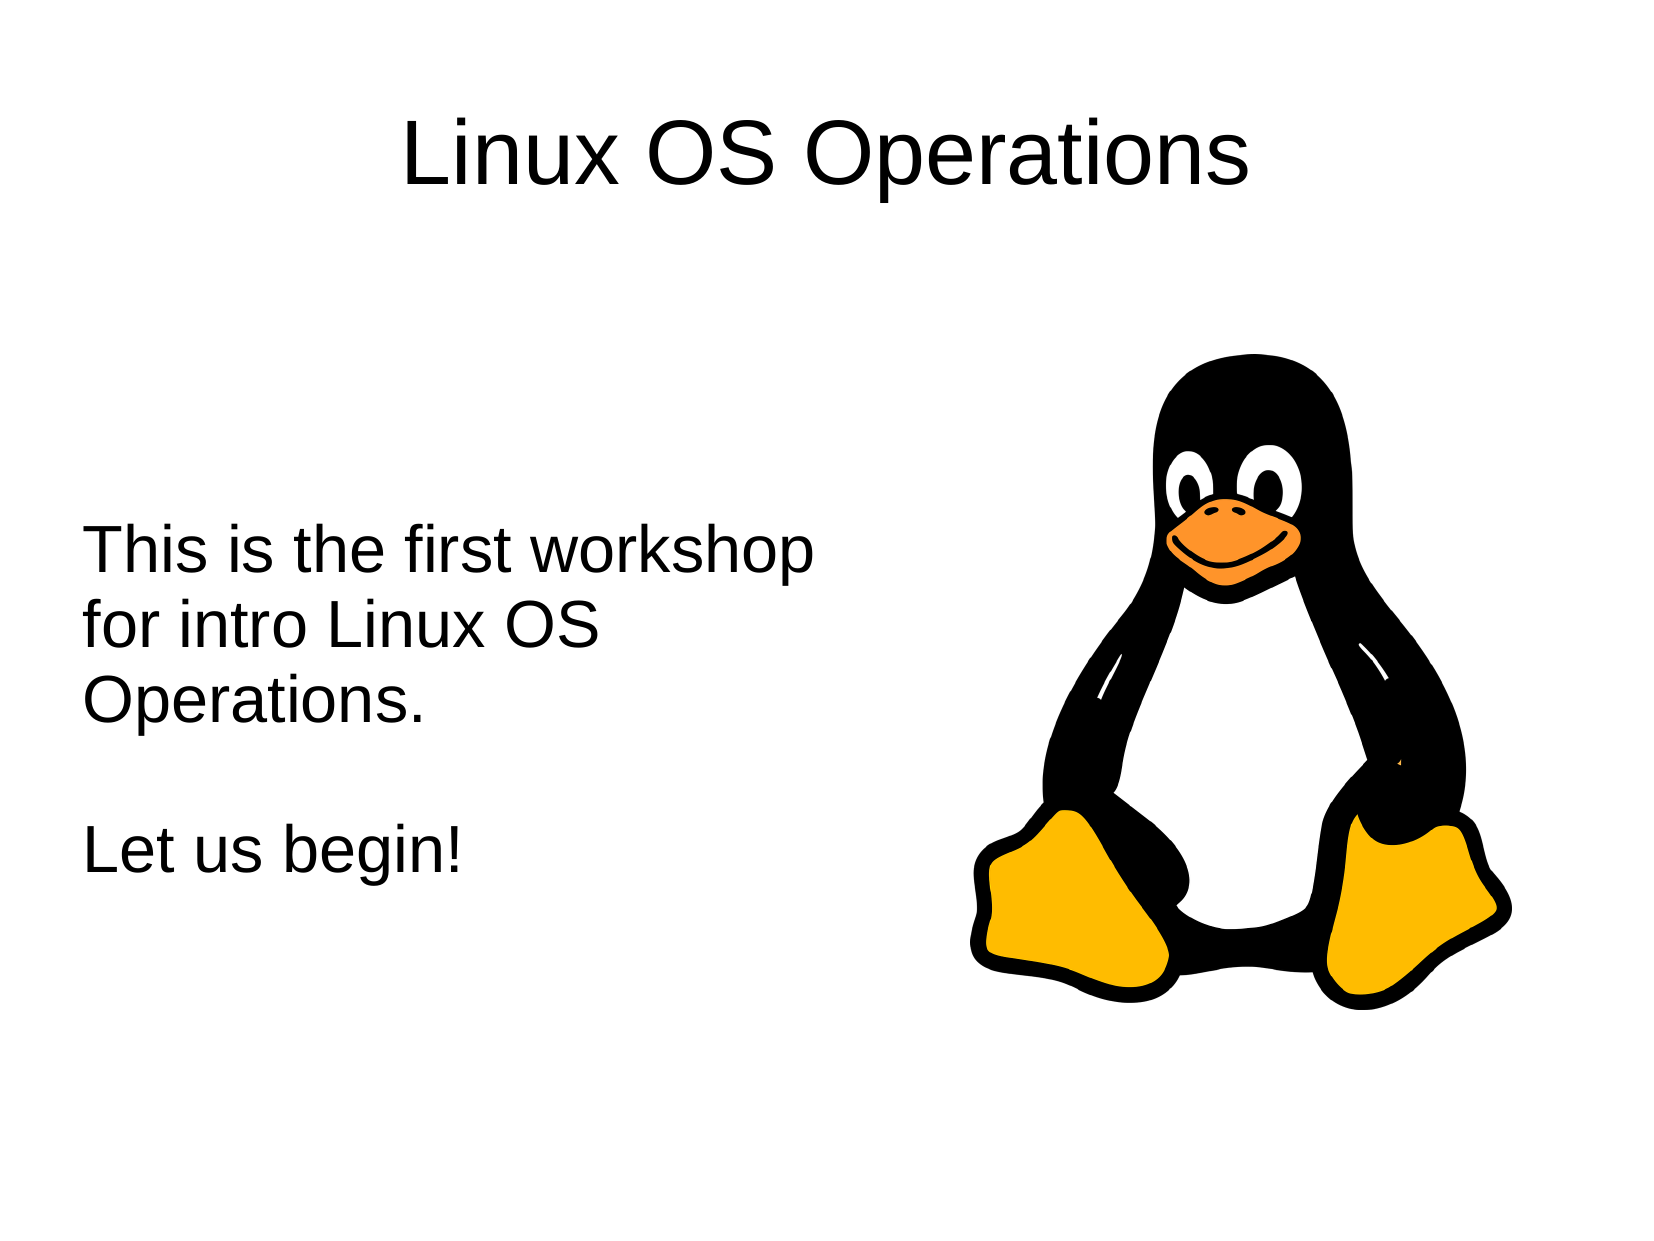

# Linux OS Operations
This is the first workshop
for intro Linux OS
Operations.
Let us begin!